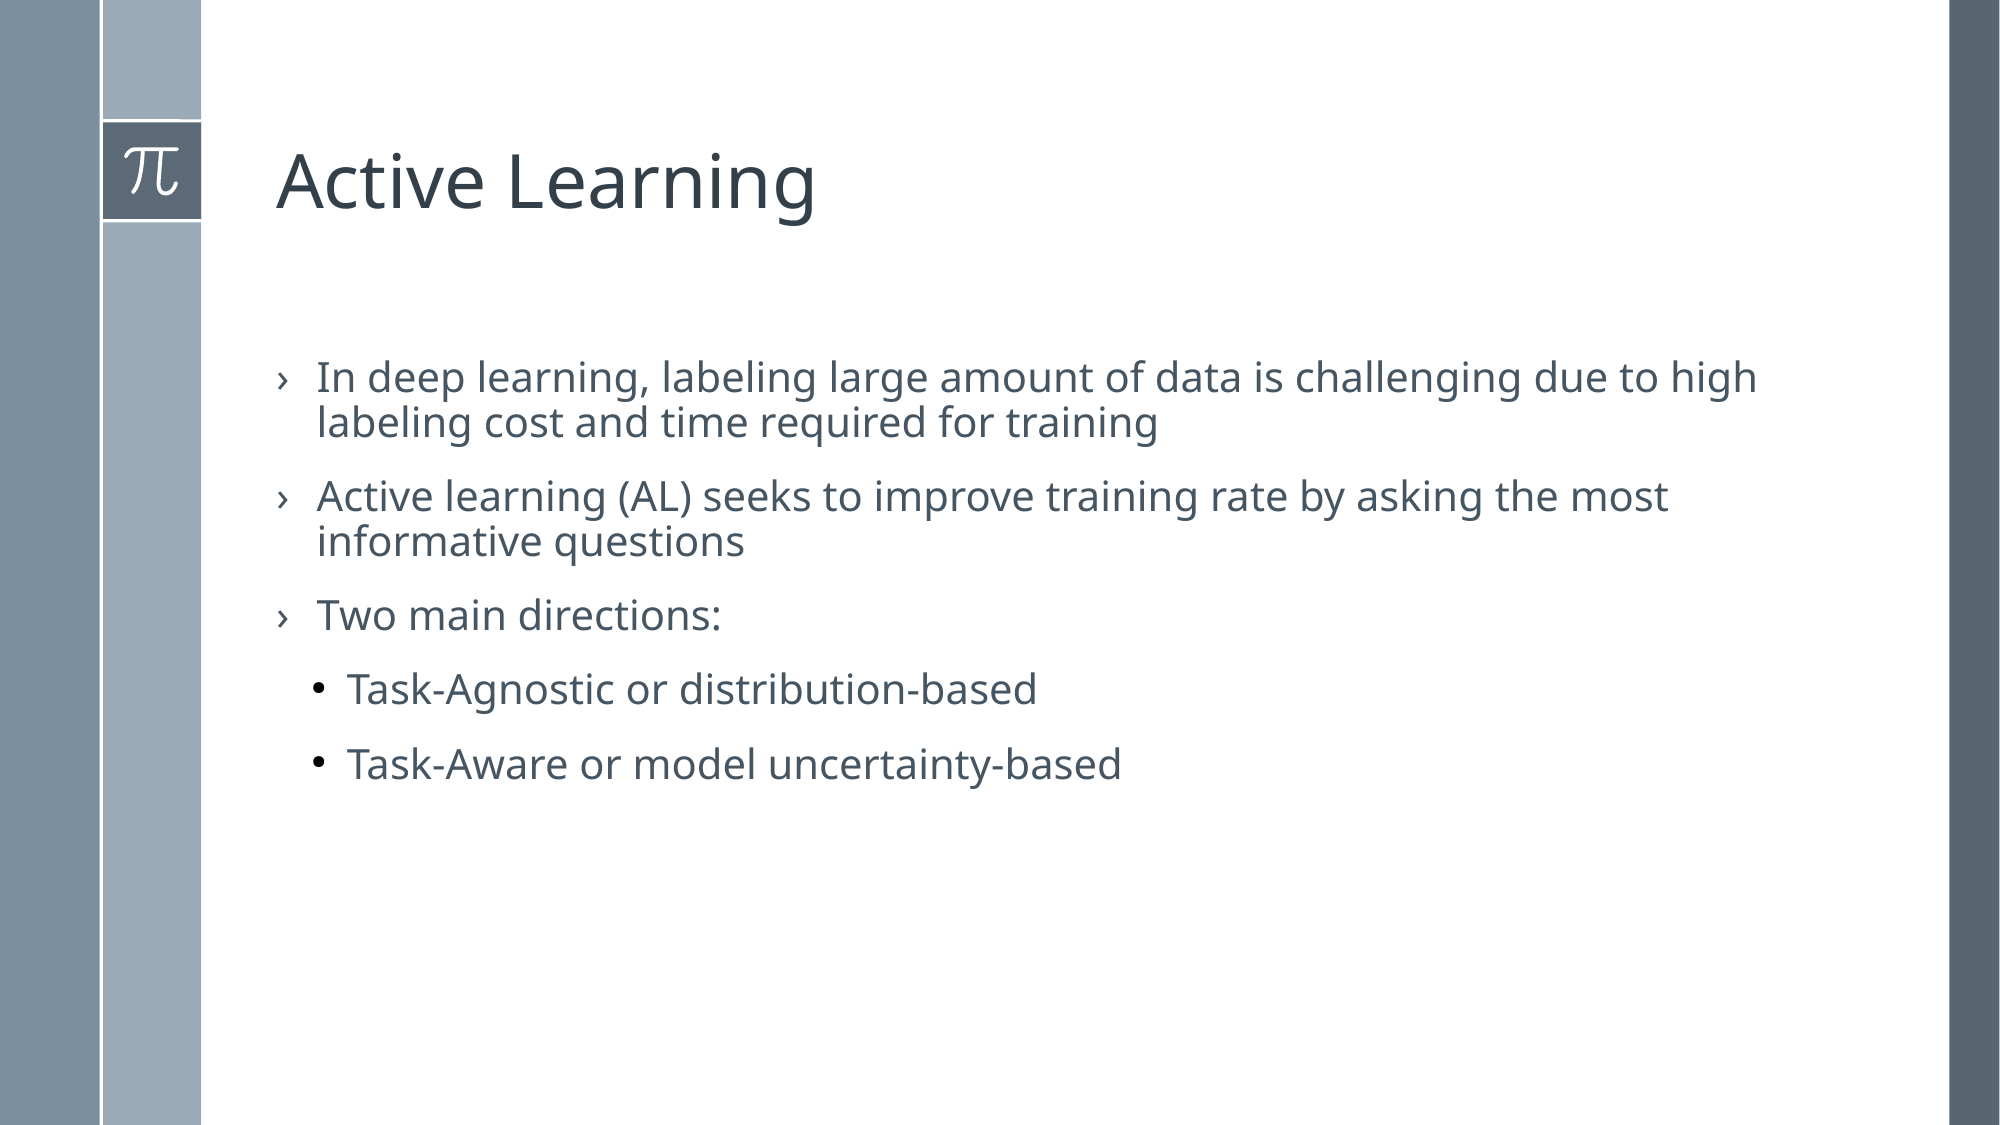

Active Learning
In deep learning, labeling large amount of data is challenging due to high labeling cost and time required for training
Active learning (AL) seeks to improve training rate by asking the most informative questions
Two main directions:
Task-Agnostic or distribution-based
Task-Aware or model uncertainty-based